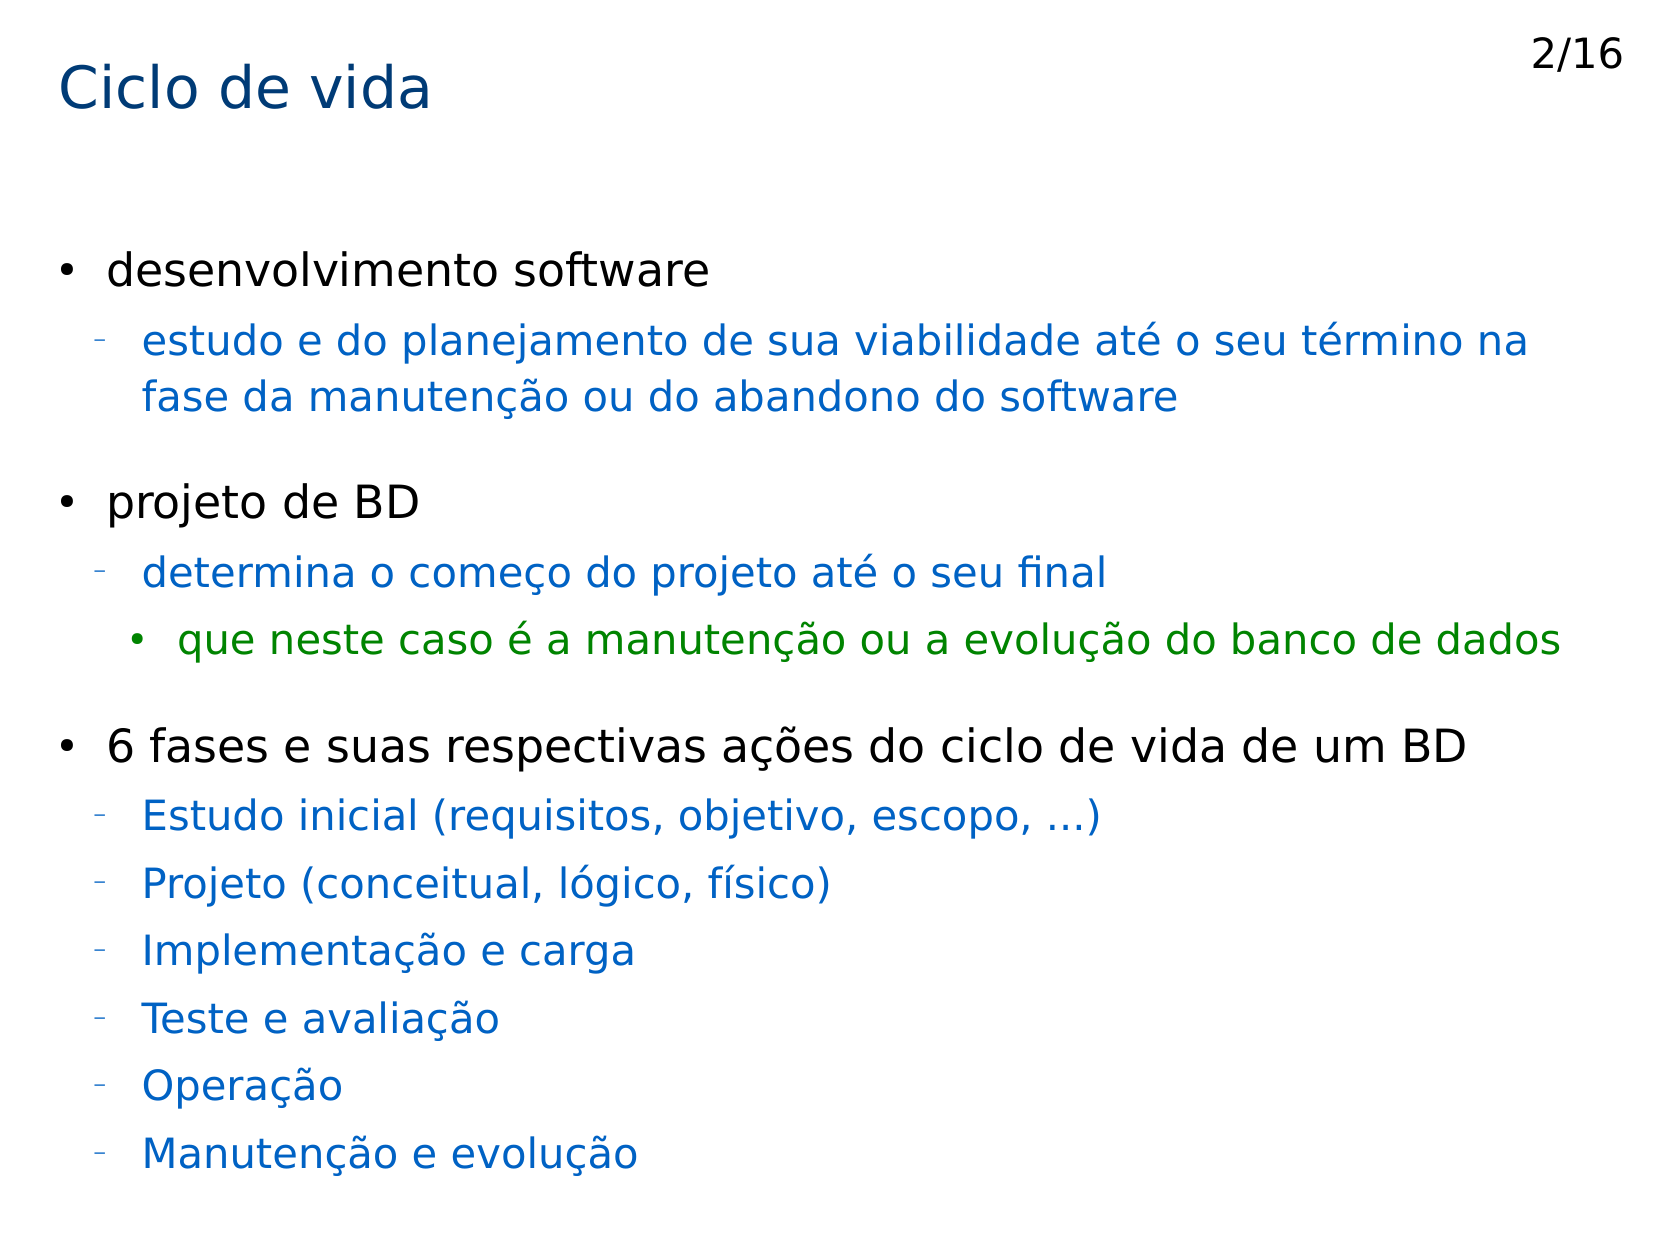

# Ciclo de vida
2
desenvolvimento software
estudo e do planejamento de sua viabilidade até o seu término na fase da manutenção ou do abandono do software
projeto de BD
determina o começo do projeto até o seu final
que neste caso é a manutenção ou a evolução do banco de dados
6 fases e suas respectivas ações do ciclo de vida de um BD
Estudo inicial (requisitos, objetivo, escopo, ...)
Projeto (conceitual, lógico, físico)
Implementação e carga
Teste e avaliação
Operação
Manutenção e evolução